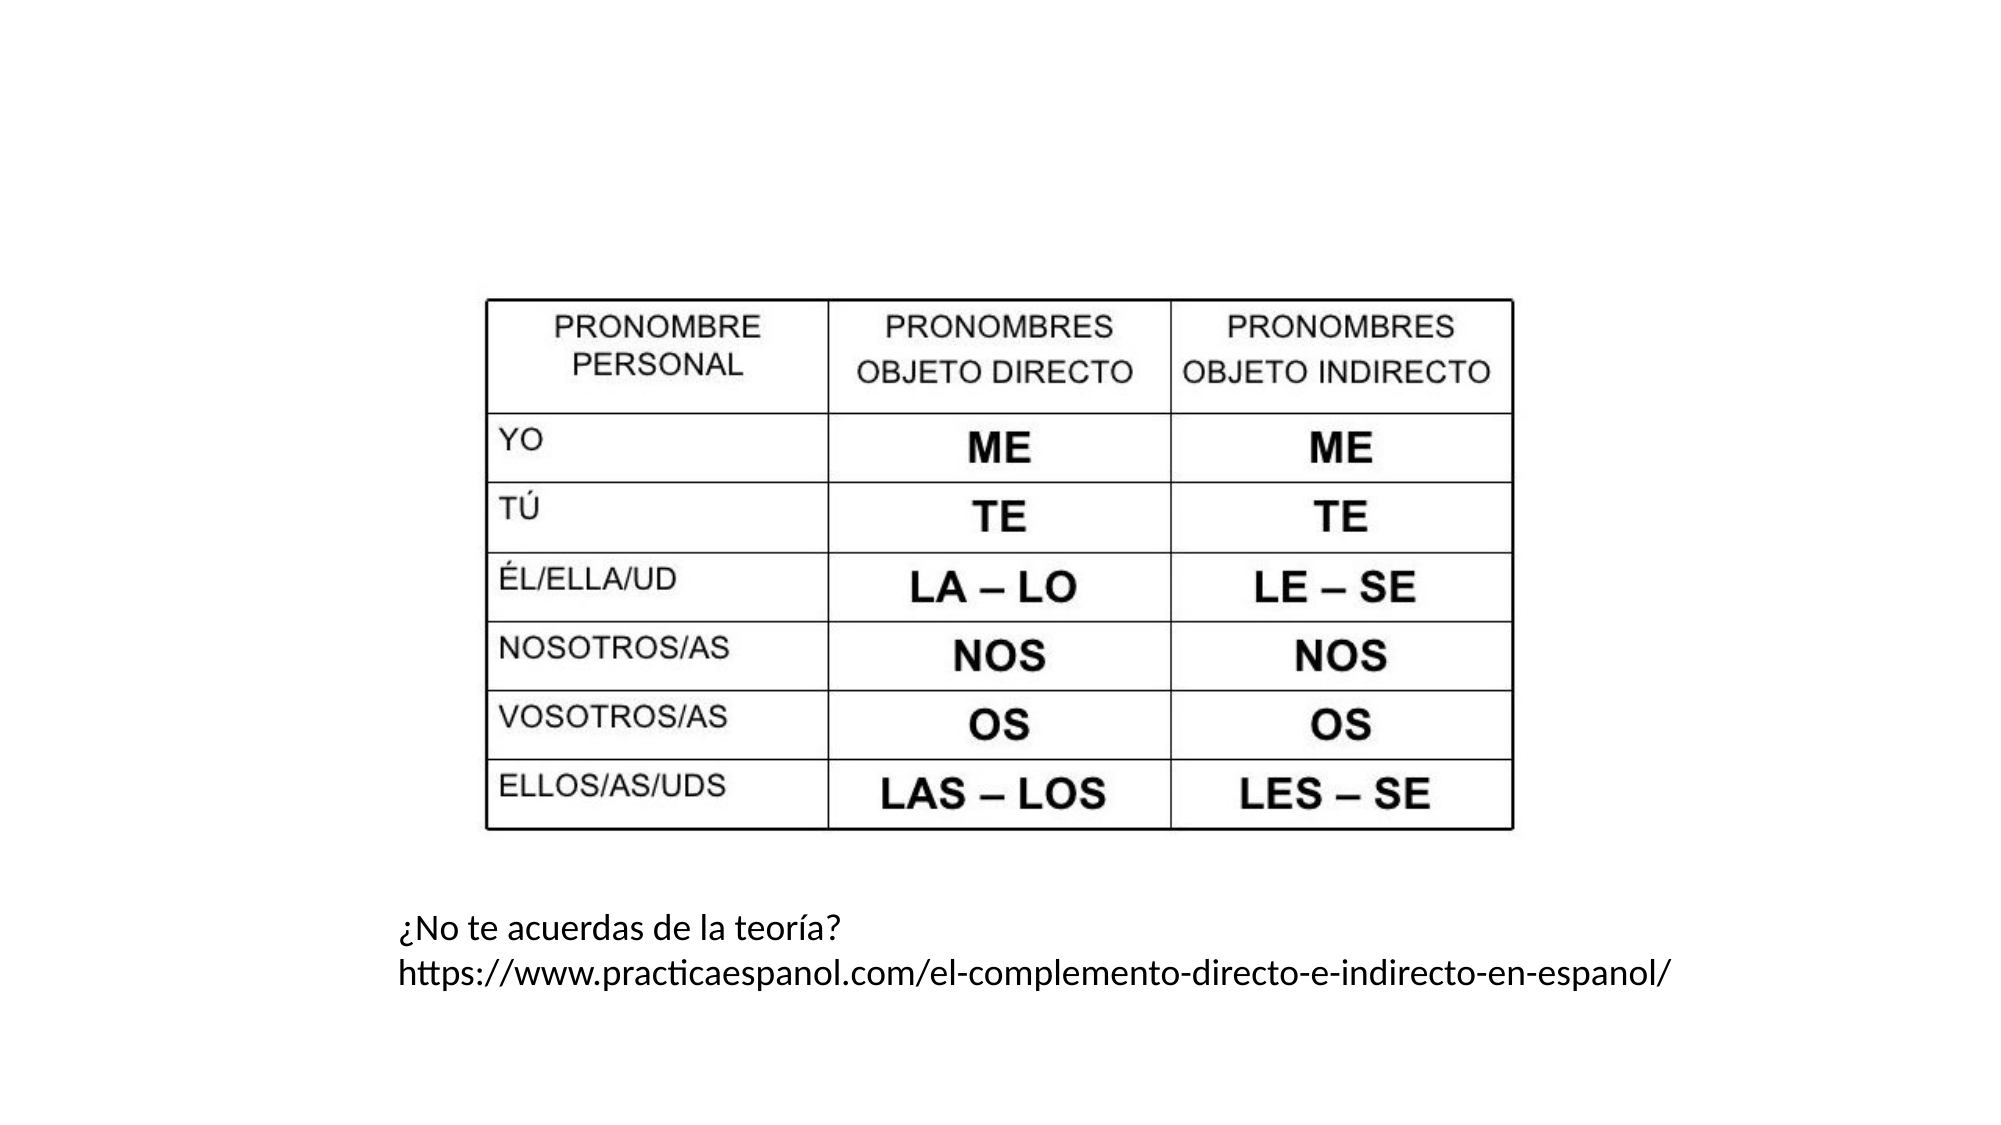

¿No te acuerdas de la teoría?
https://www.practicaespanol.com/el-complemento-directo-e-indirecto-en-espanol/